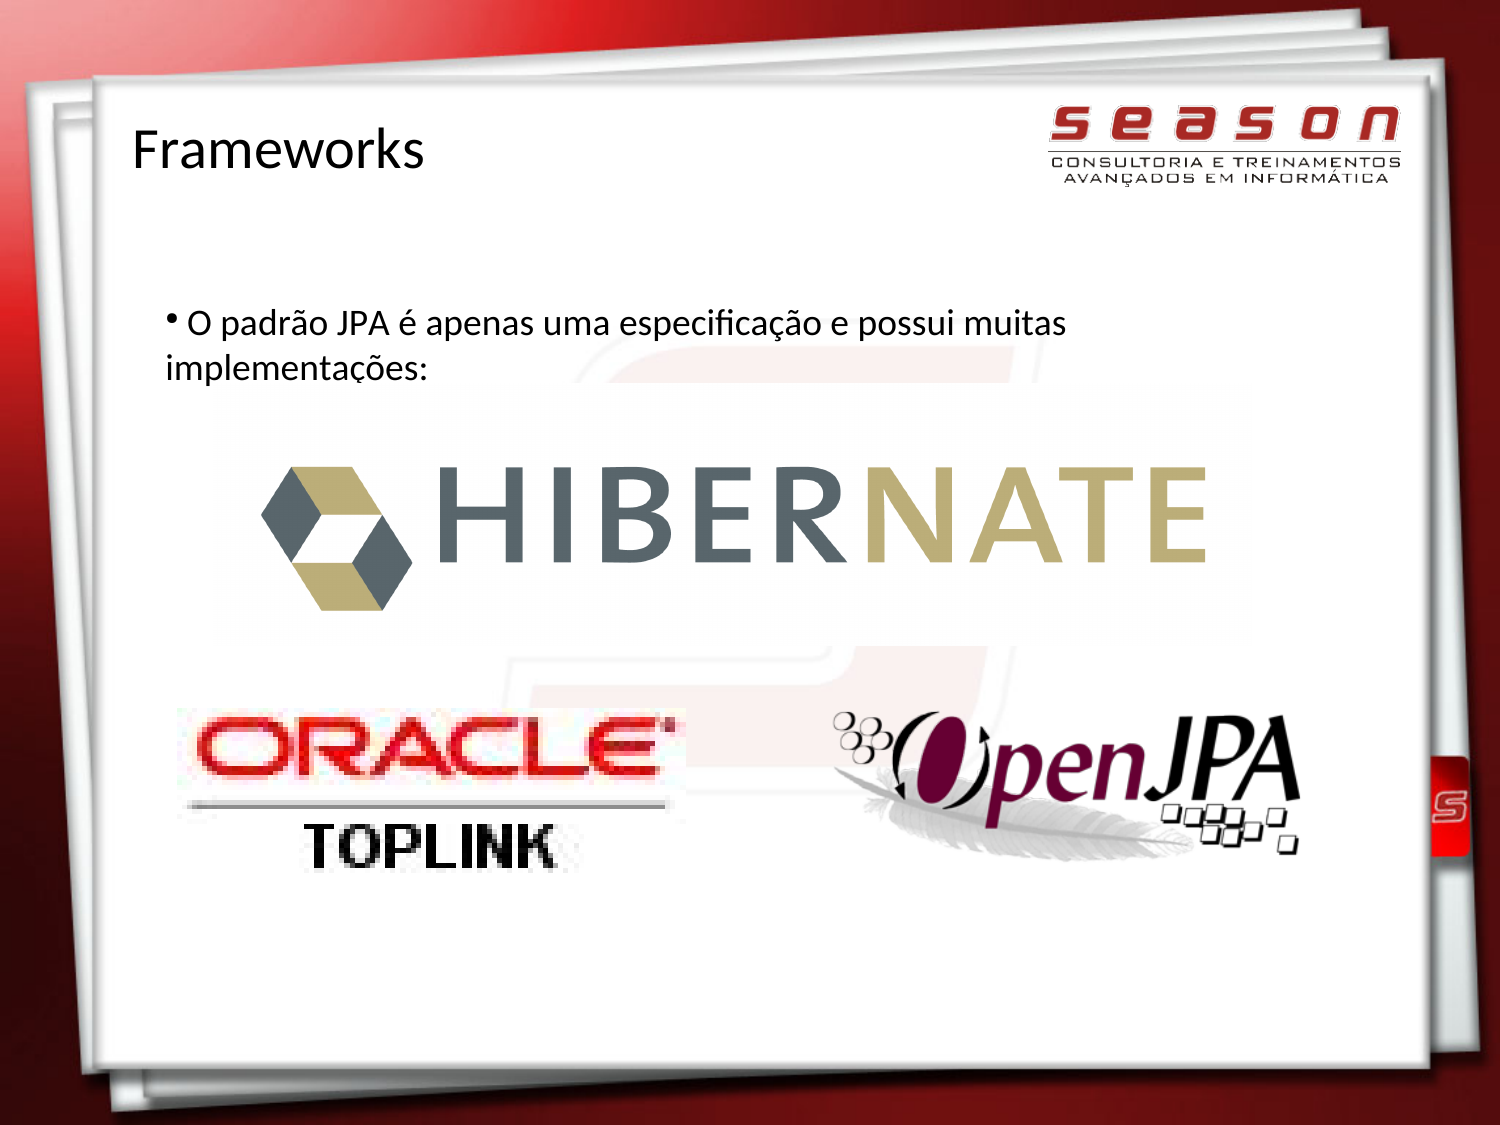

# Frameworks
 O padrão JPA é apenas uma especificação e possui muitas implementações: